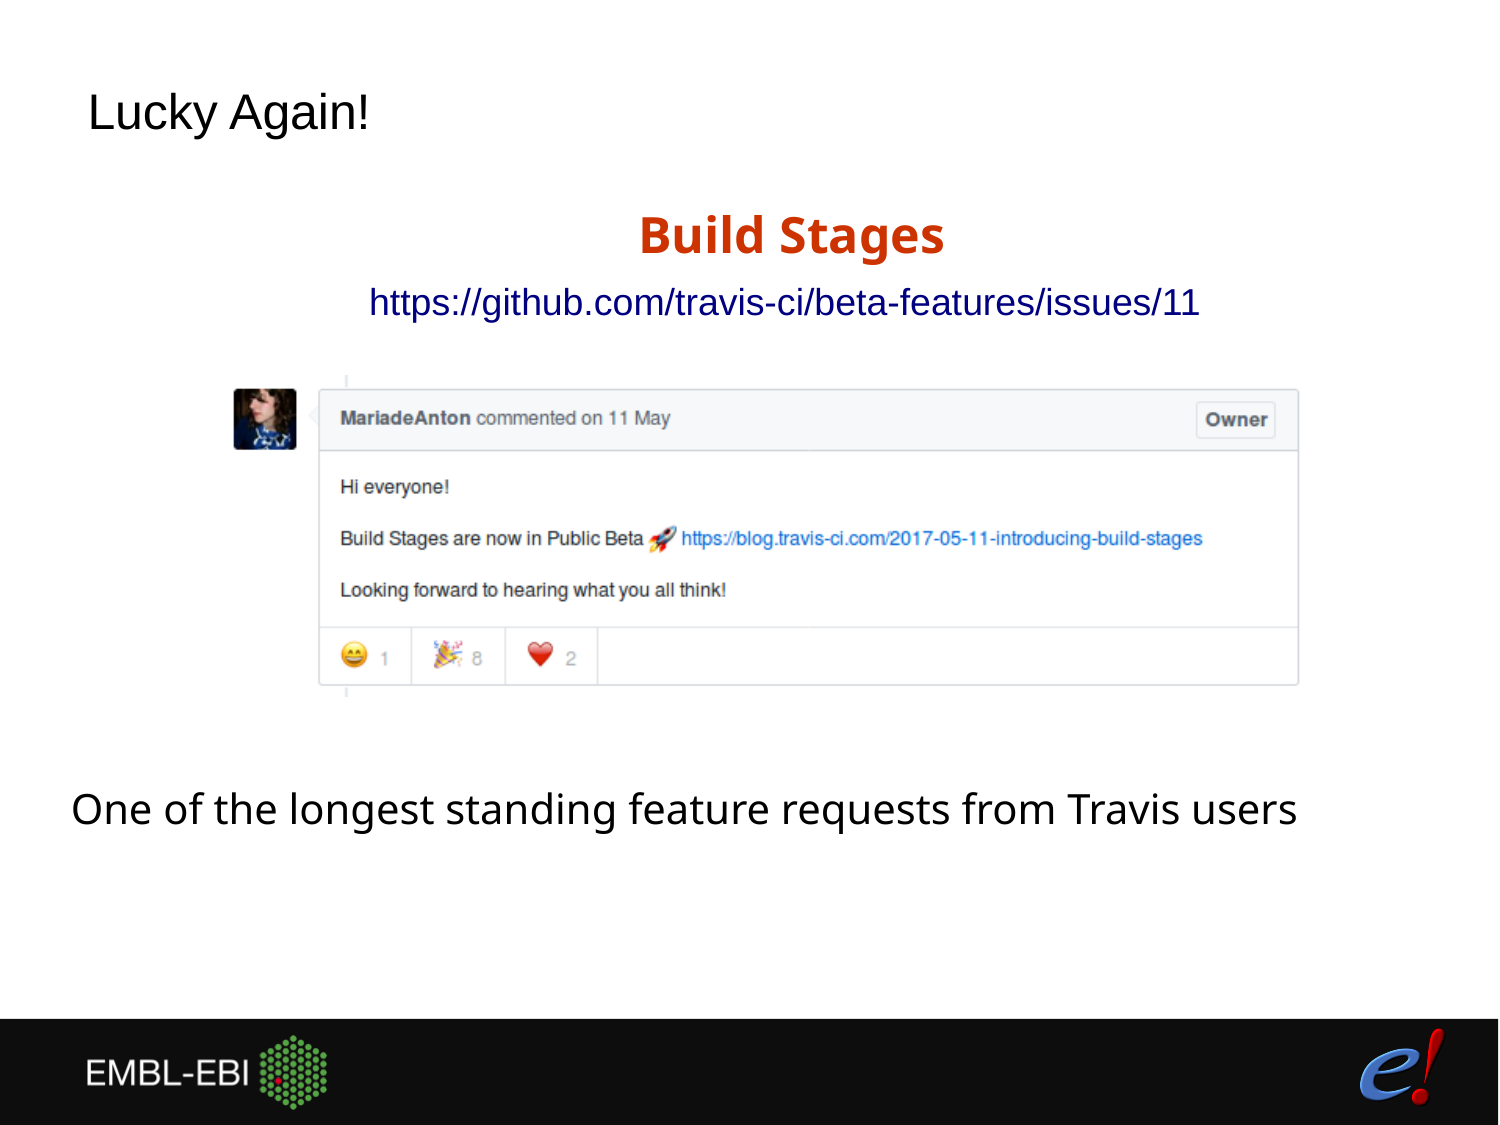

# Lucky Again!
Build Stages
https://github.com/travis-ci/beta-features/issues/11
One of the longest standing feature requests from Travis users